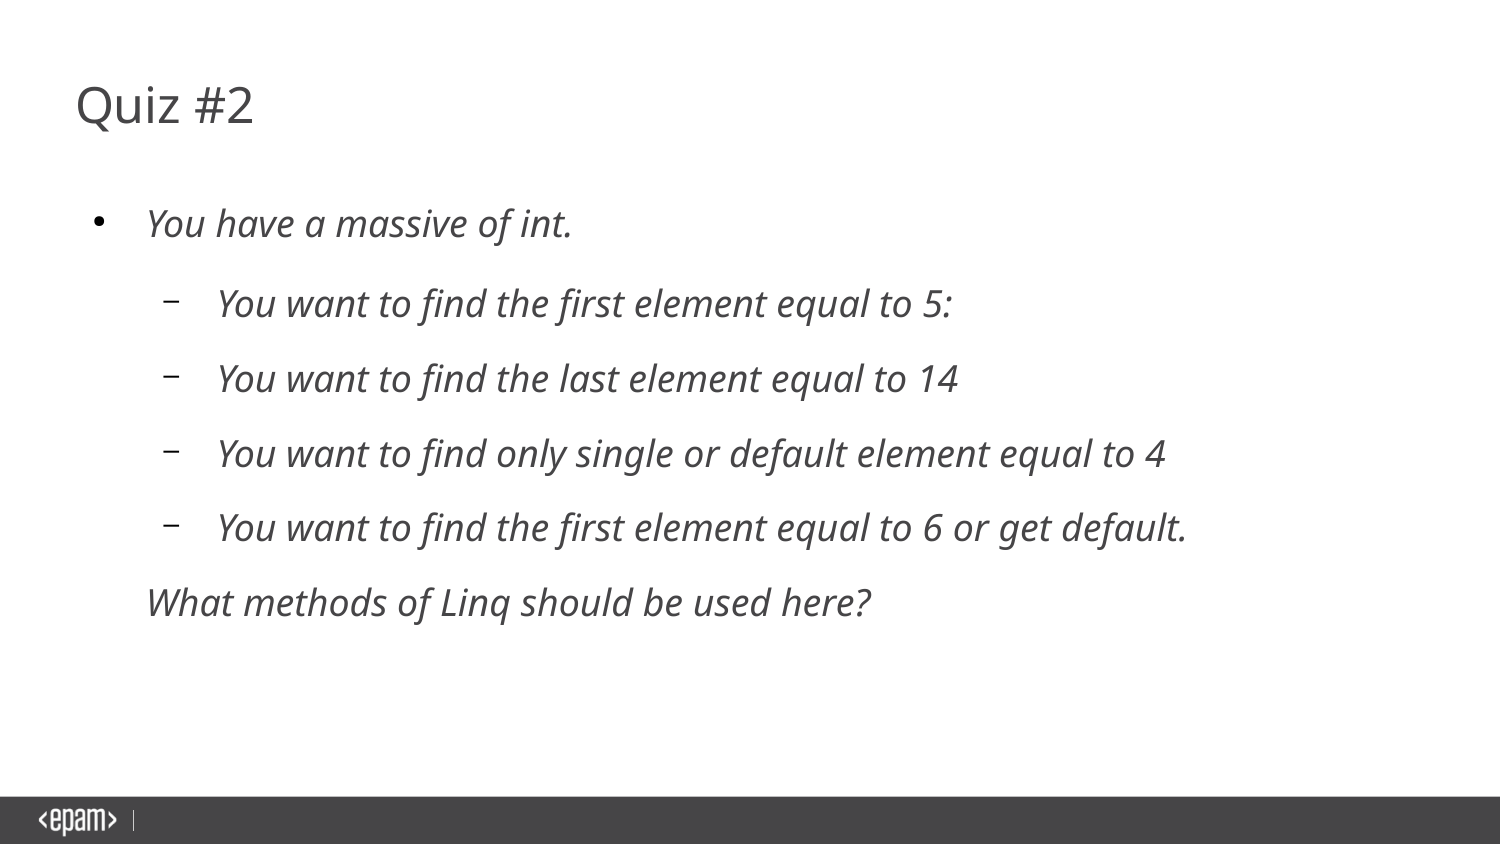

# Quiz #2
You have a massive of int.
You want to find the first element equal to 5:
You want to find the last element equal to 14
You want to find only single or default element equal to 4
You want to find the first element equal to 6 or get default.
What methods of Linq should be used here?